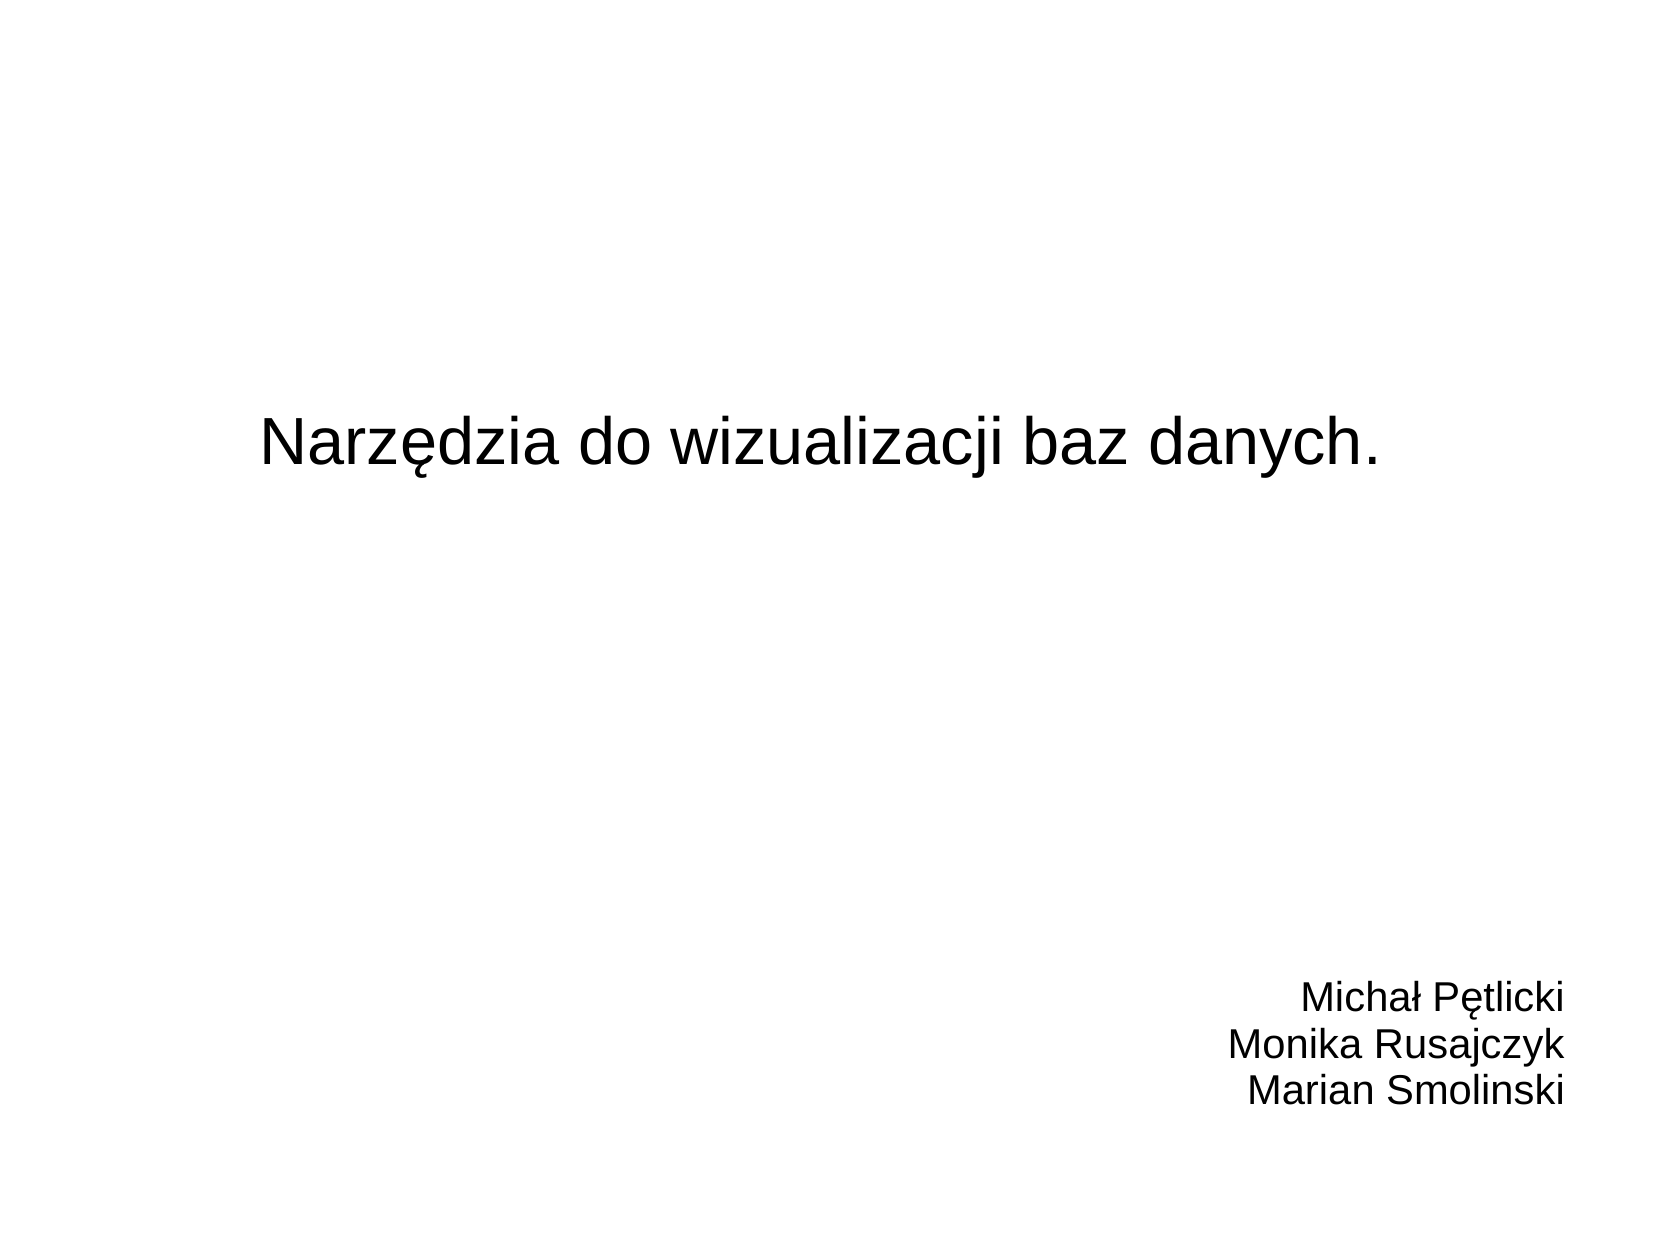

# Narzędzia do wizualizacji baz danych.
Michał Pętlicki
Monika Rusajczyk
Marian Smolinski